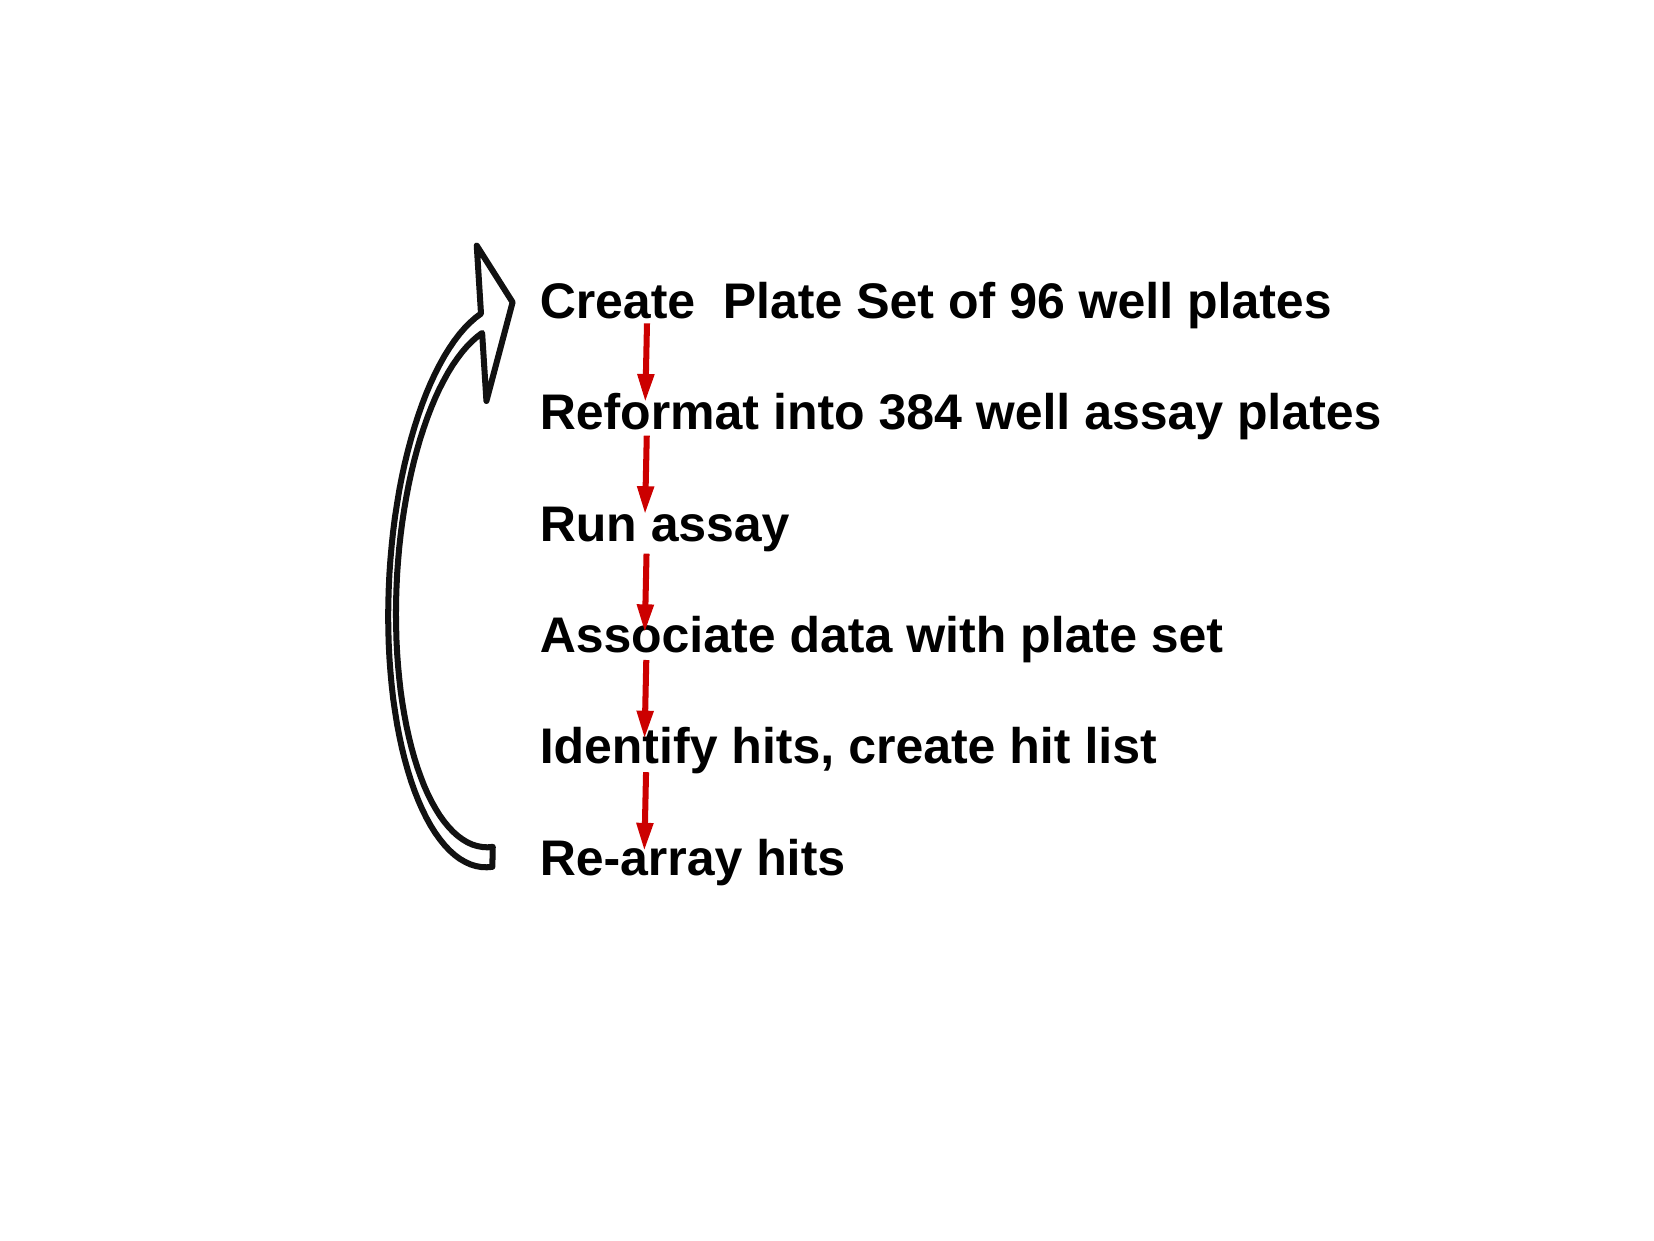

Create Plate Set of 96 well plates
Reformat into 384 well assay plates
Run assay
Associate data with plate set
Identify hits, create hit list
Re-array hits